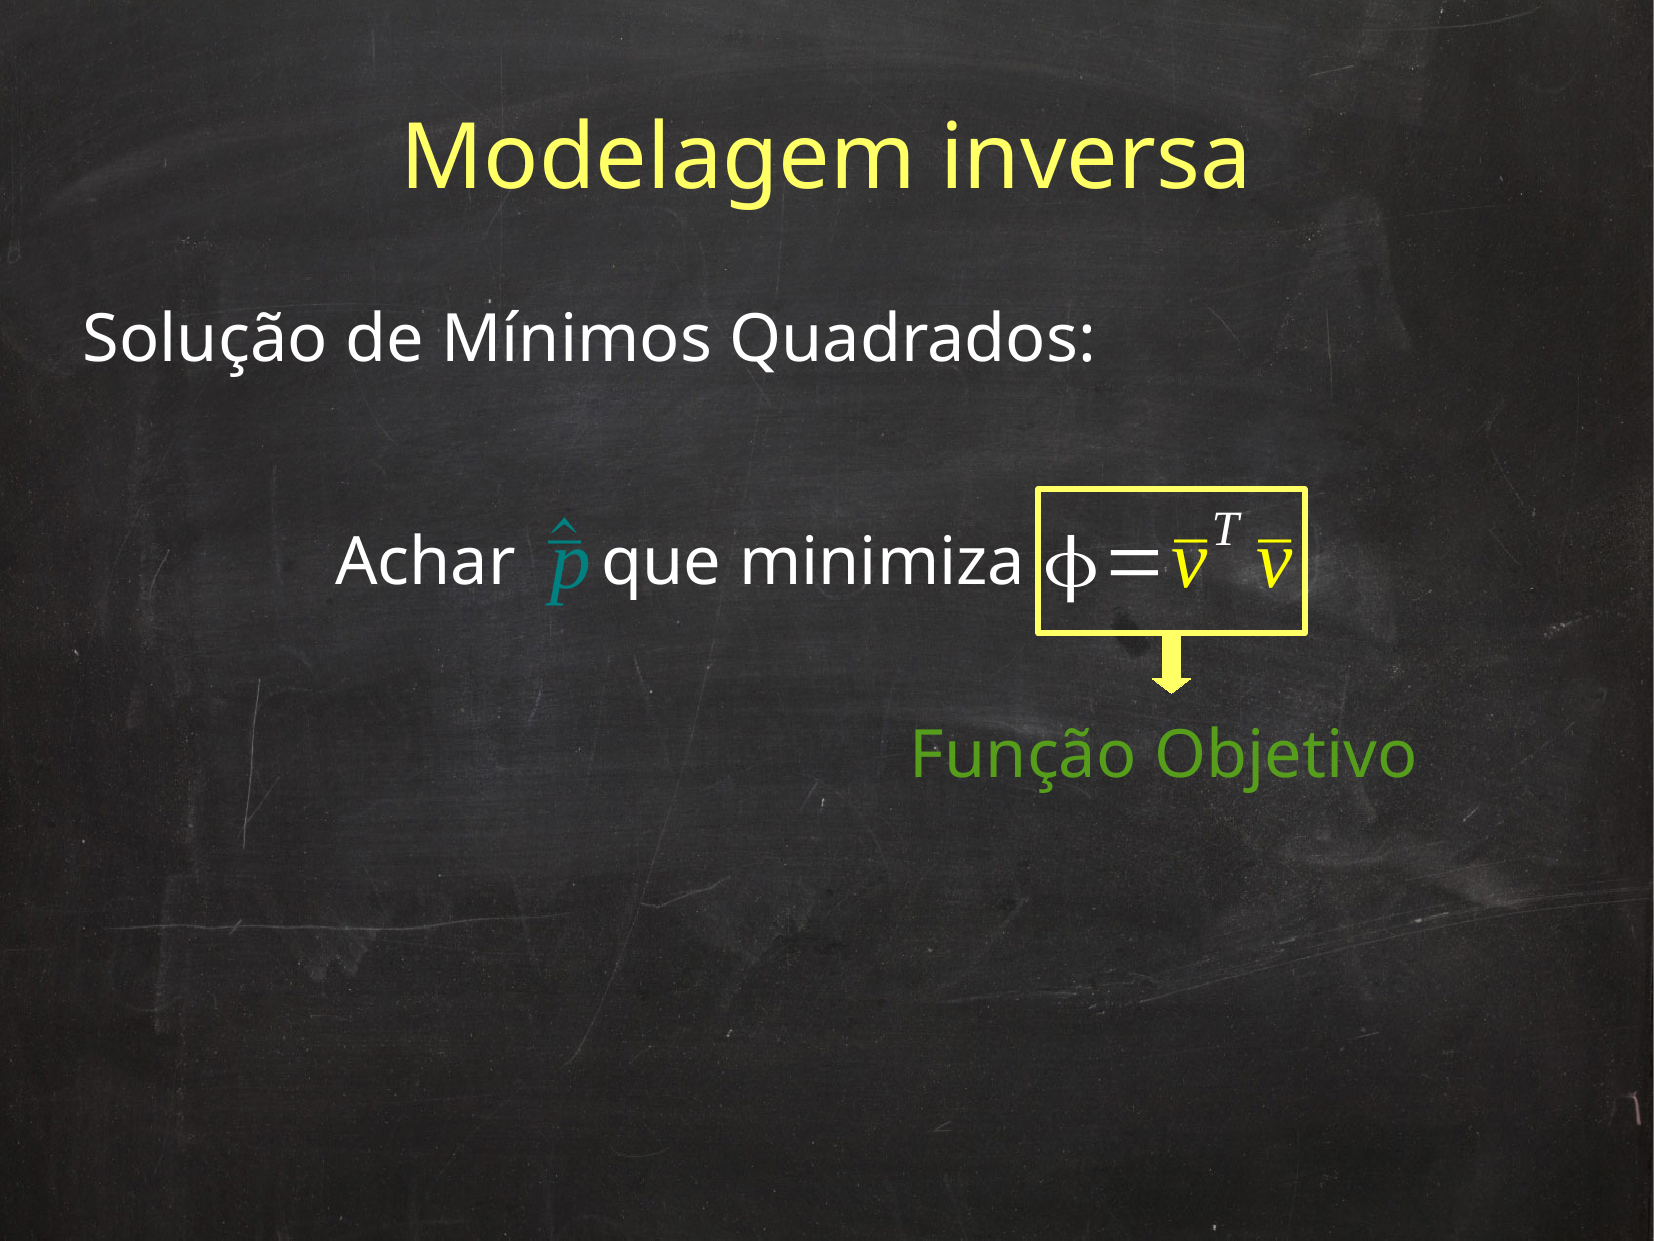

# Modelagem inversa
Solução de Mínimos Quadrados:
Achar que minimiza
Função Objetivo